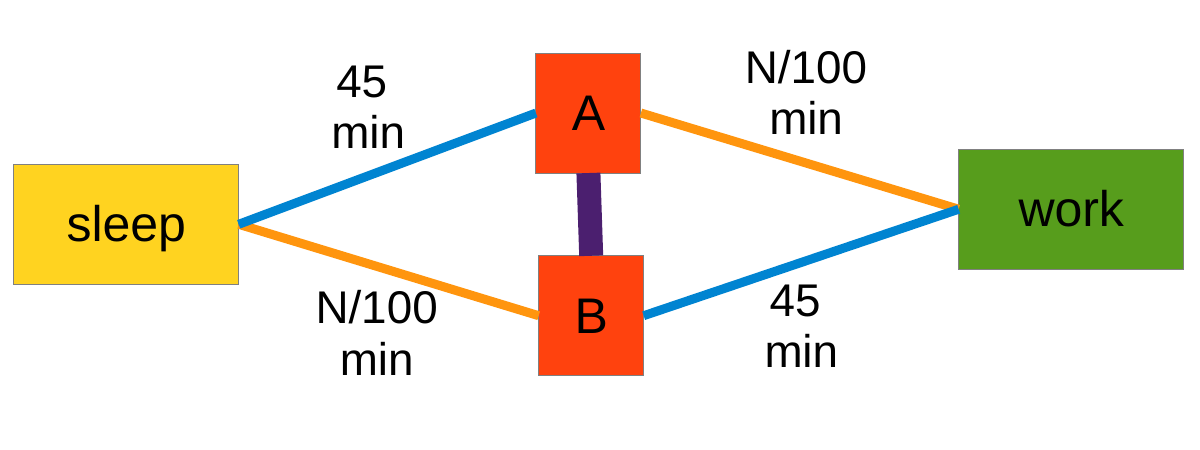

N/100
min
45
min
A
work
sleep
B
45
min
N/100
min